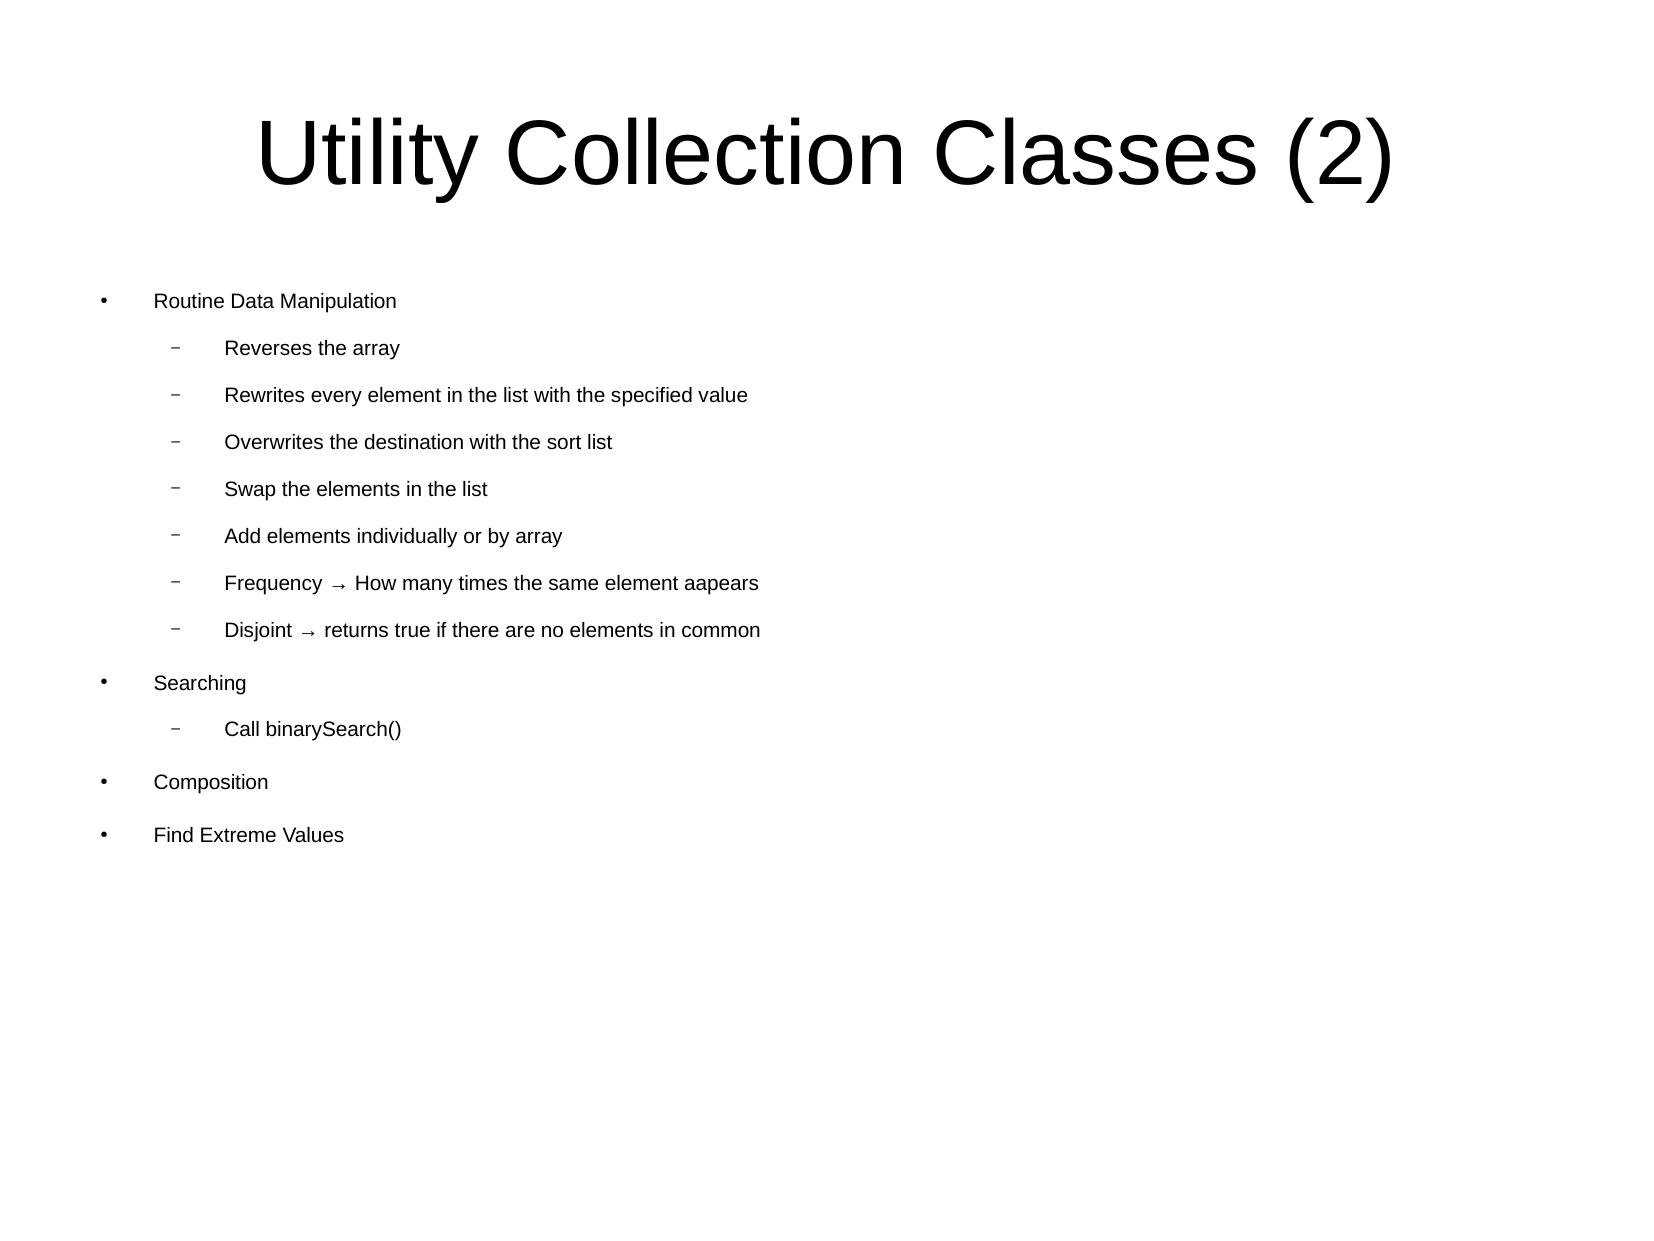

# Utility Collection Classes (2)
Routine Data Manipulation
Reverses the array
Rewrites every element in the list with the specified value
Overwrites the destination with the sort list
Swap the elements in the list
Add elements individually or by array
Frequency → How many times the same element aapears
Disjoint → returns true if there are no elements in common
Searching
Call binarySearch()
Composition
Find Extreme Values